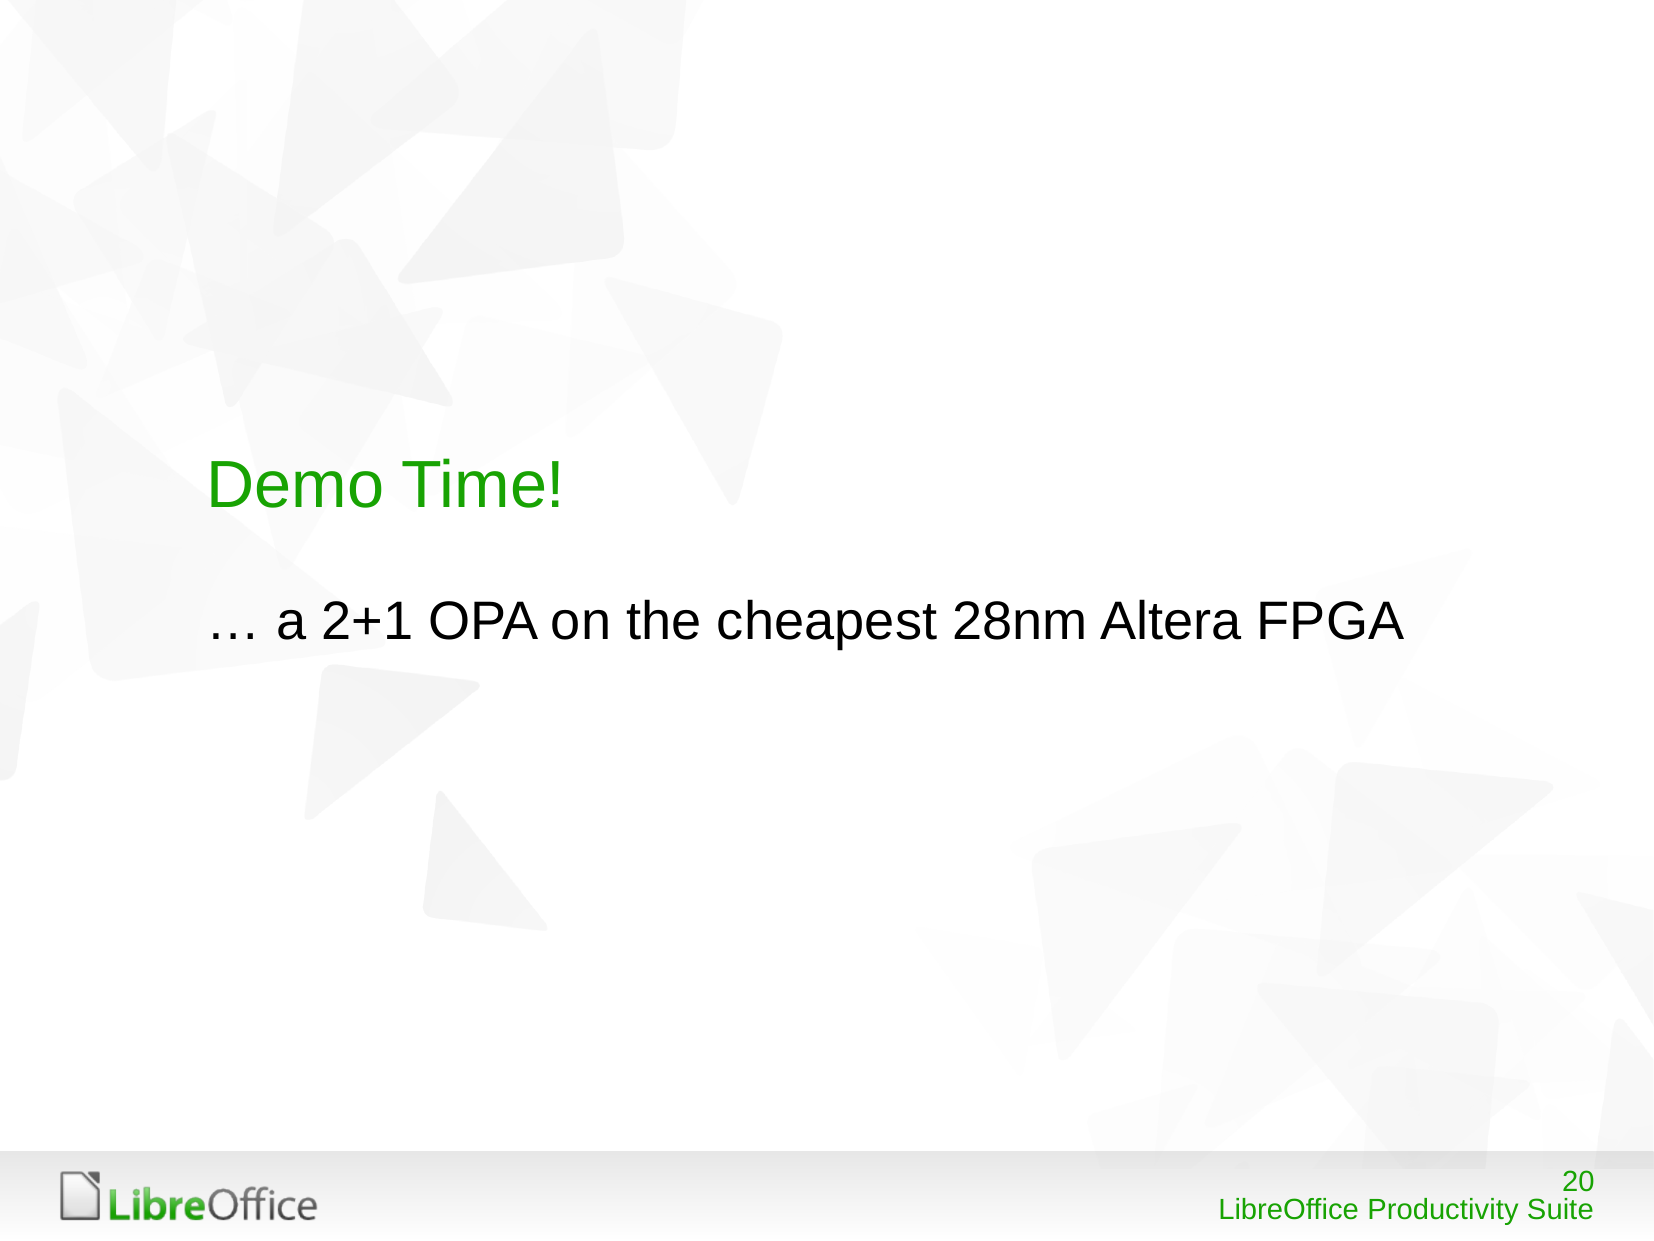

# Demo Time!
… a 2+1 OPA on the cheapest 28nm Altera FPGA
20
LibreOffice Productivity Suite